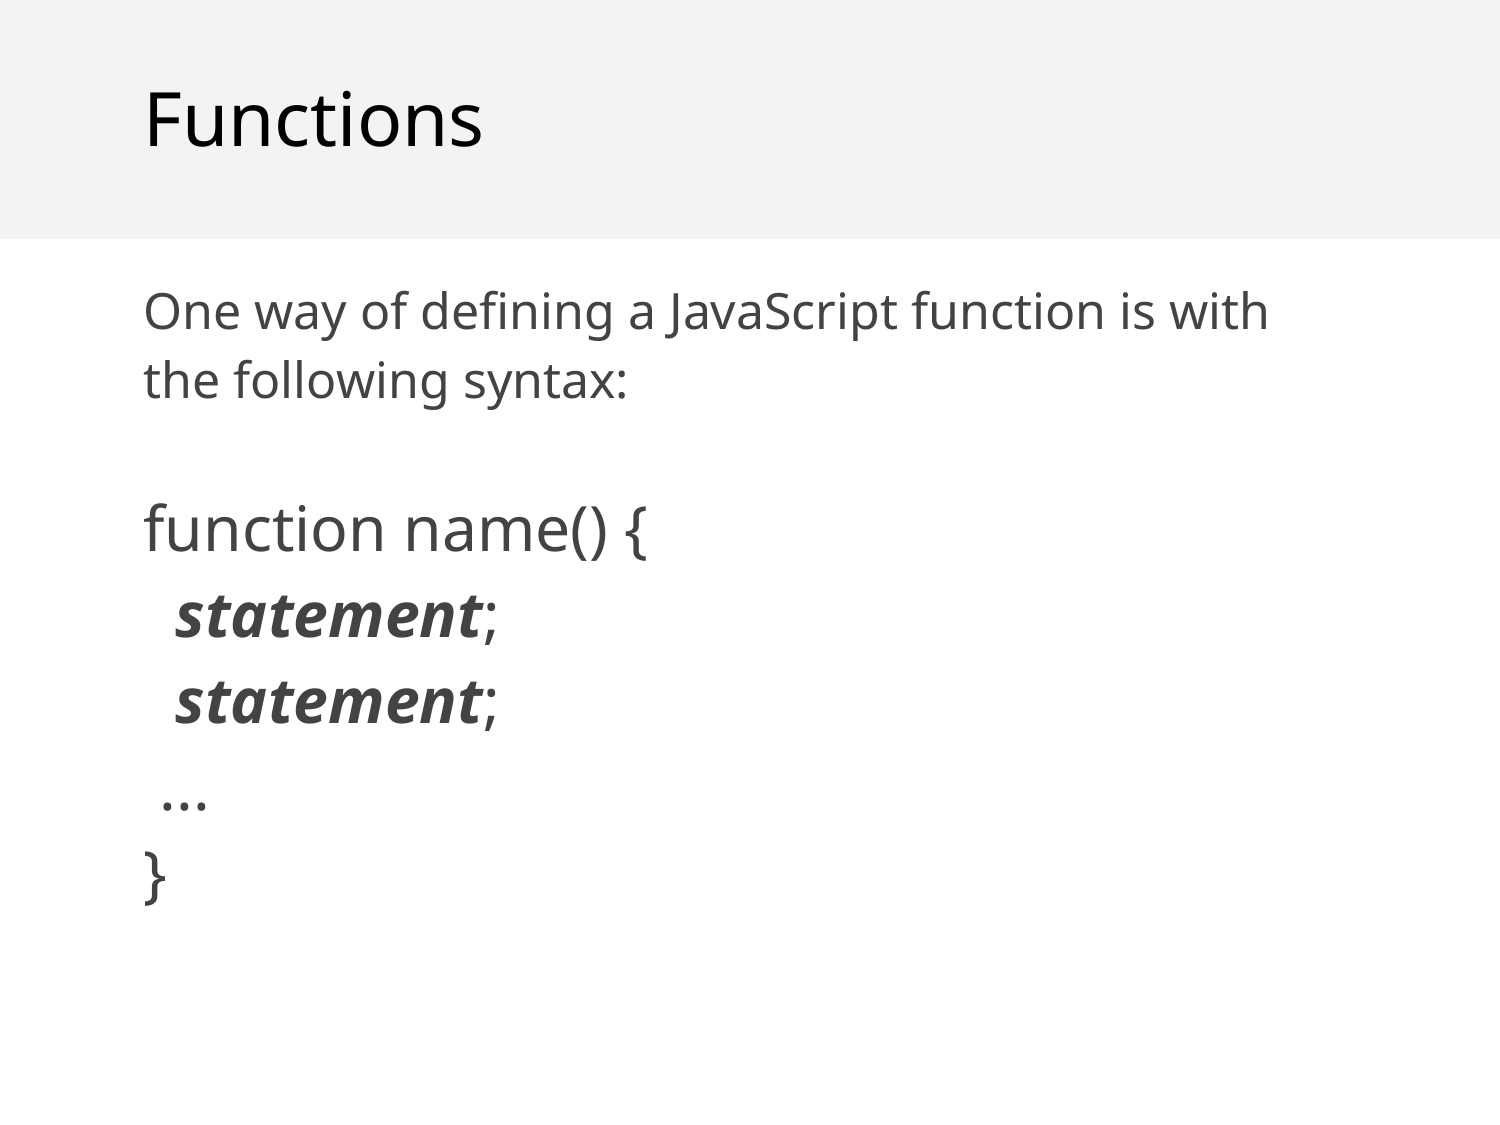

# Functions
One way of defining a JavaScript function is with the following syntax:
function name() {
 statement;
 statement;
 ...
}